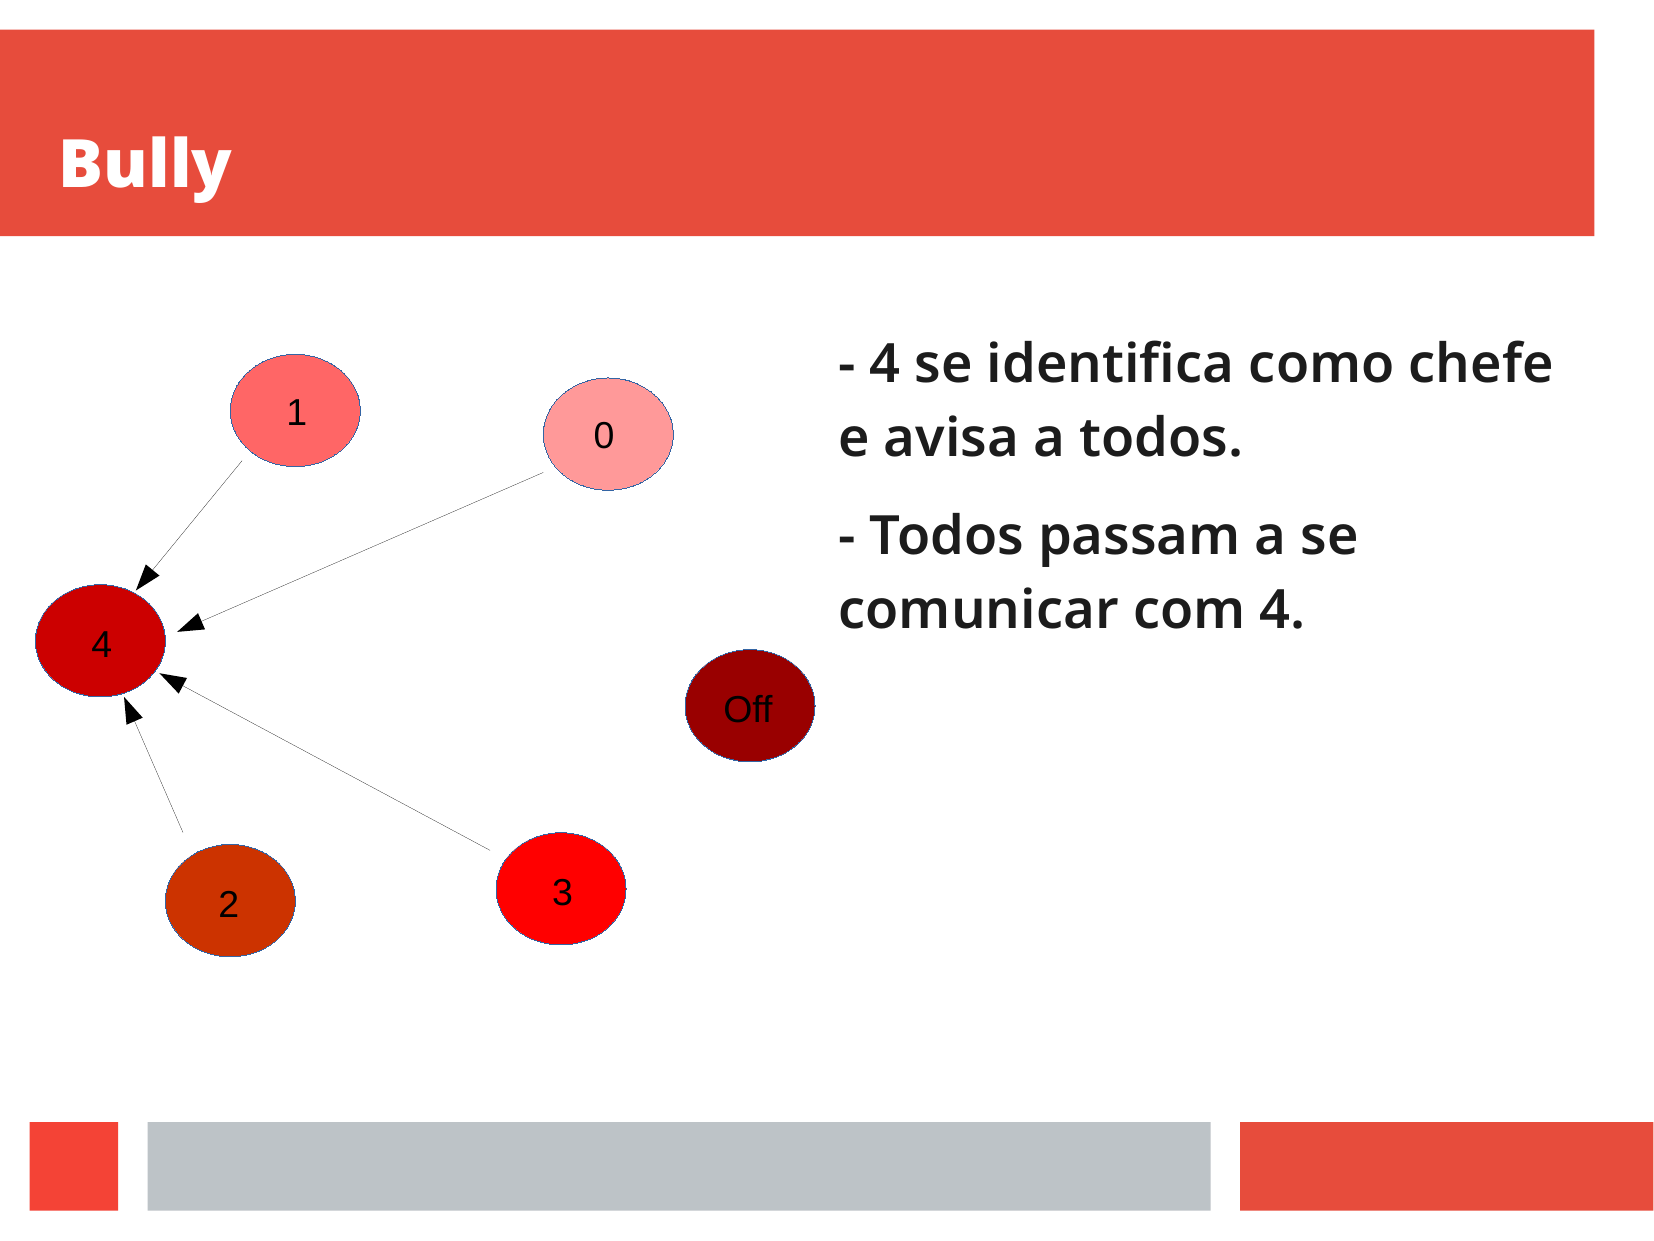

# Bully
- 4 se identifica como chefe e avisa a todos.
- Todos passam a se comunicar com 4.
1
0
4
Off
3
2